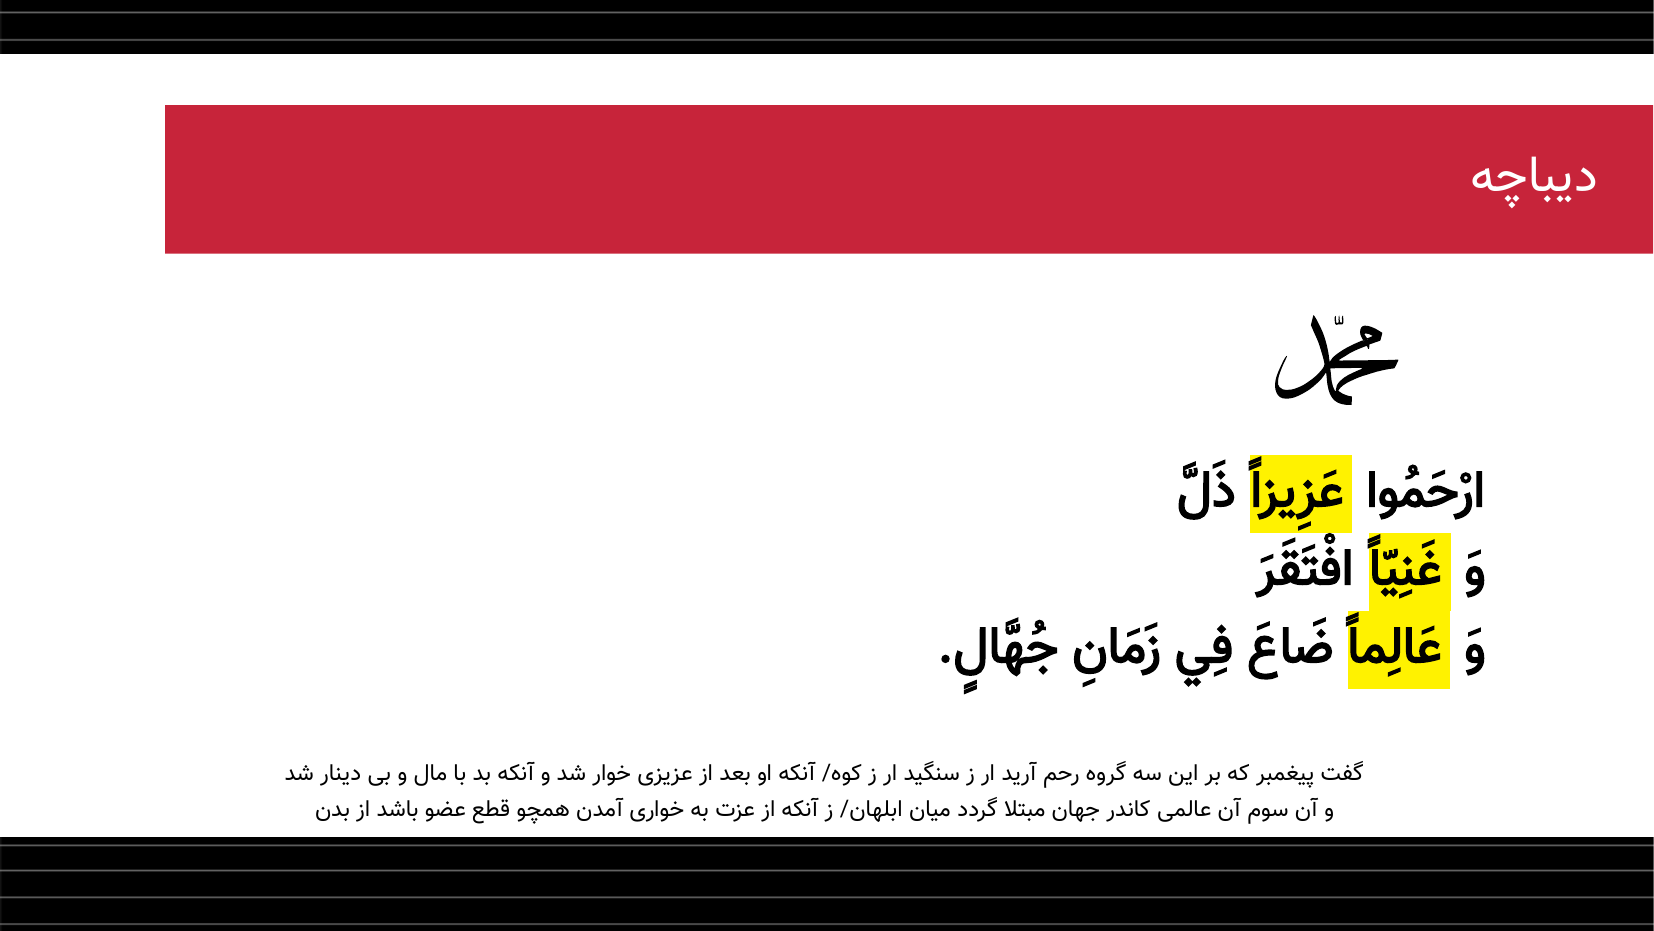

# دیباچه
ارْحَمُوا عَزِيزاً ذَلَّ
وَ غَنِيّاً افْتَقَرَ
وَ عَالِماً ضَاعَ فِي زَمَانِ جُهَّالٍ.
گفت پيغمبر كه بر اين سه گروه رحم آريد ار ز سنگيد ار ز كوه‏/ آنكه او بعد از عزيزى خوار شد و آنكه بد با مال و بی دينار شد
و آن سوم آن عالمى كاندر جهان مبتلا گردد ميان ابلهان‏/ ز آنكه از عزت به خوارى آمدن همچو قطع عضو باشد از بدن‏